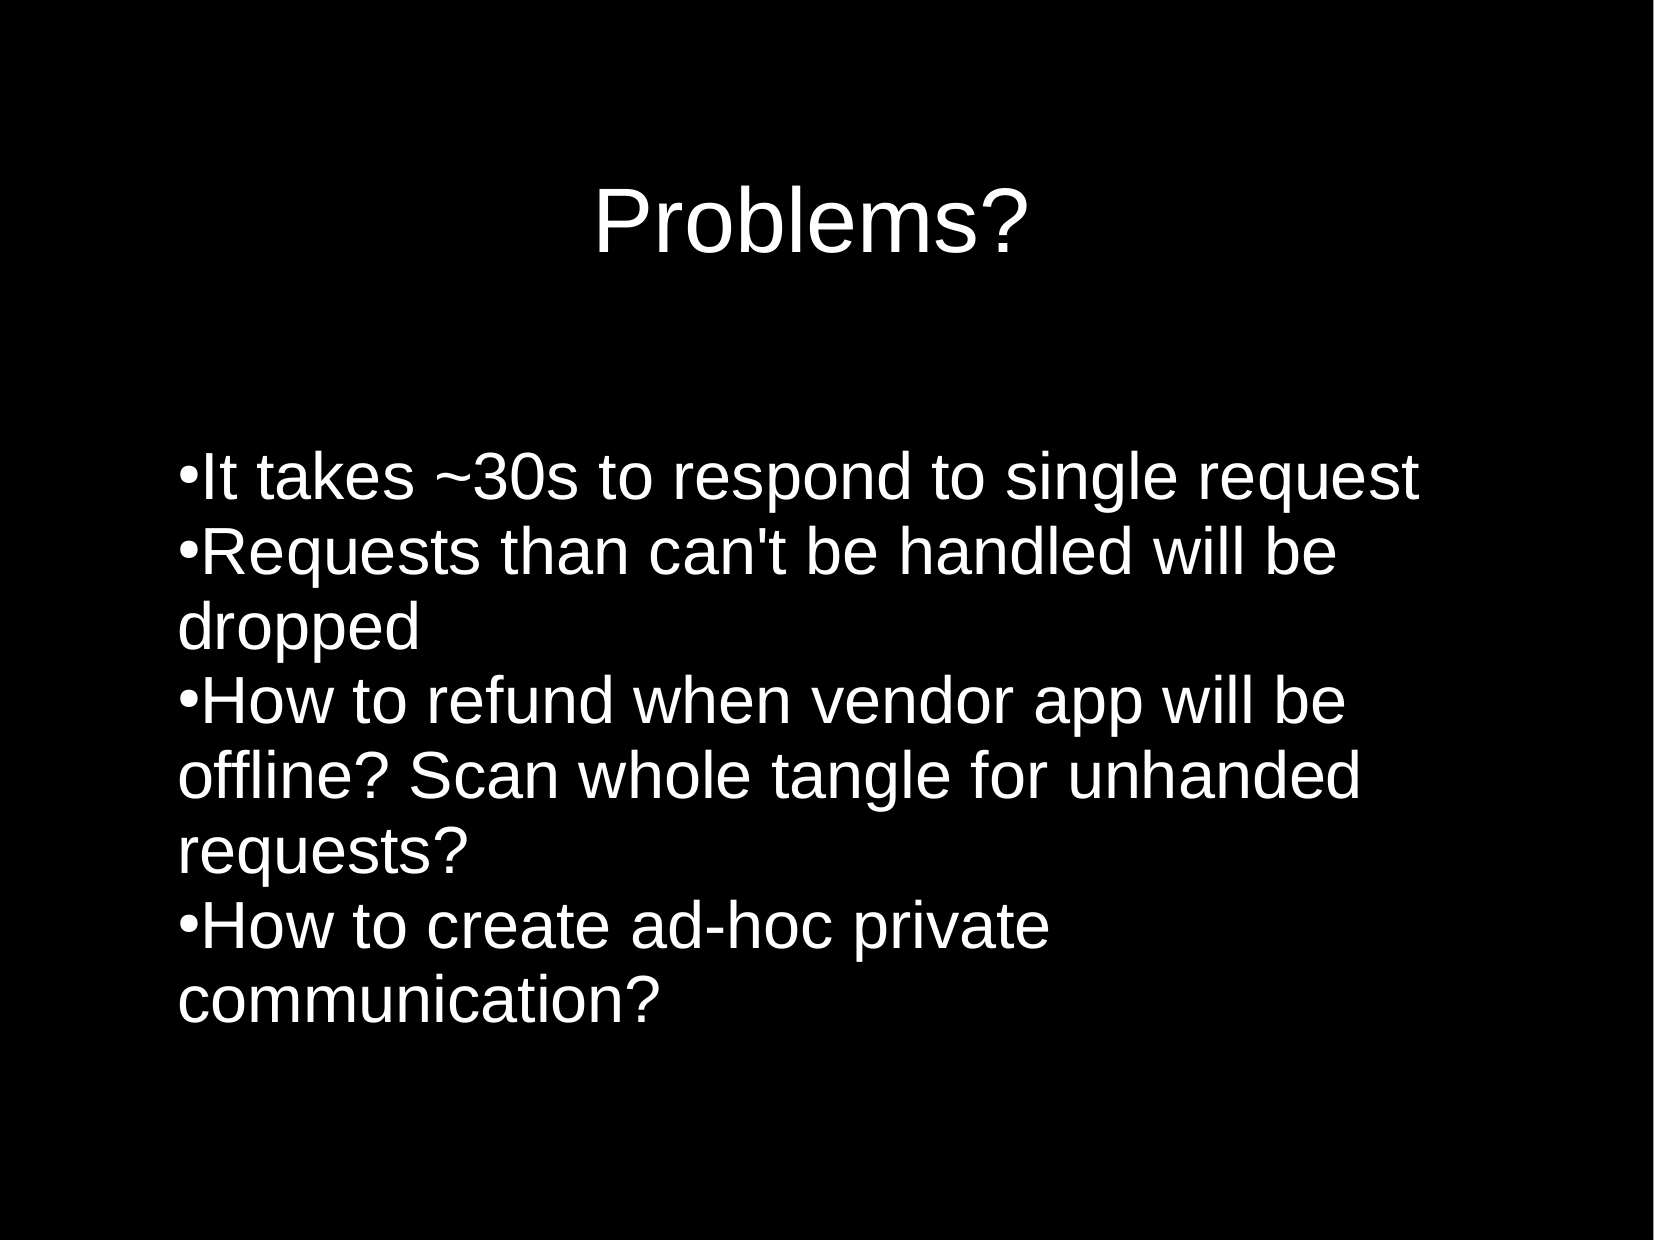

# Problems?
It takes ~30s to respond to single request
Requests than can't be handled will be dropped
How to refund when vendor app will be offline? Scan whole tangle for unhanded requests?
How to create ad-hoc private communication?